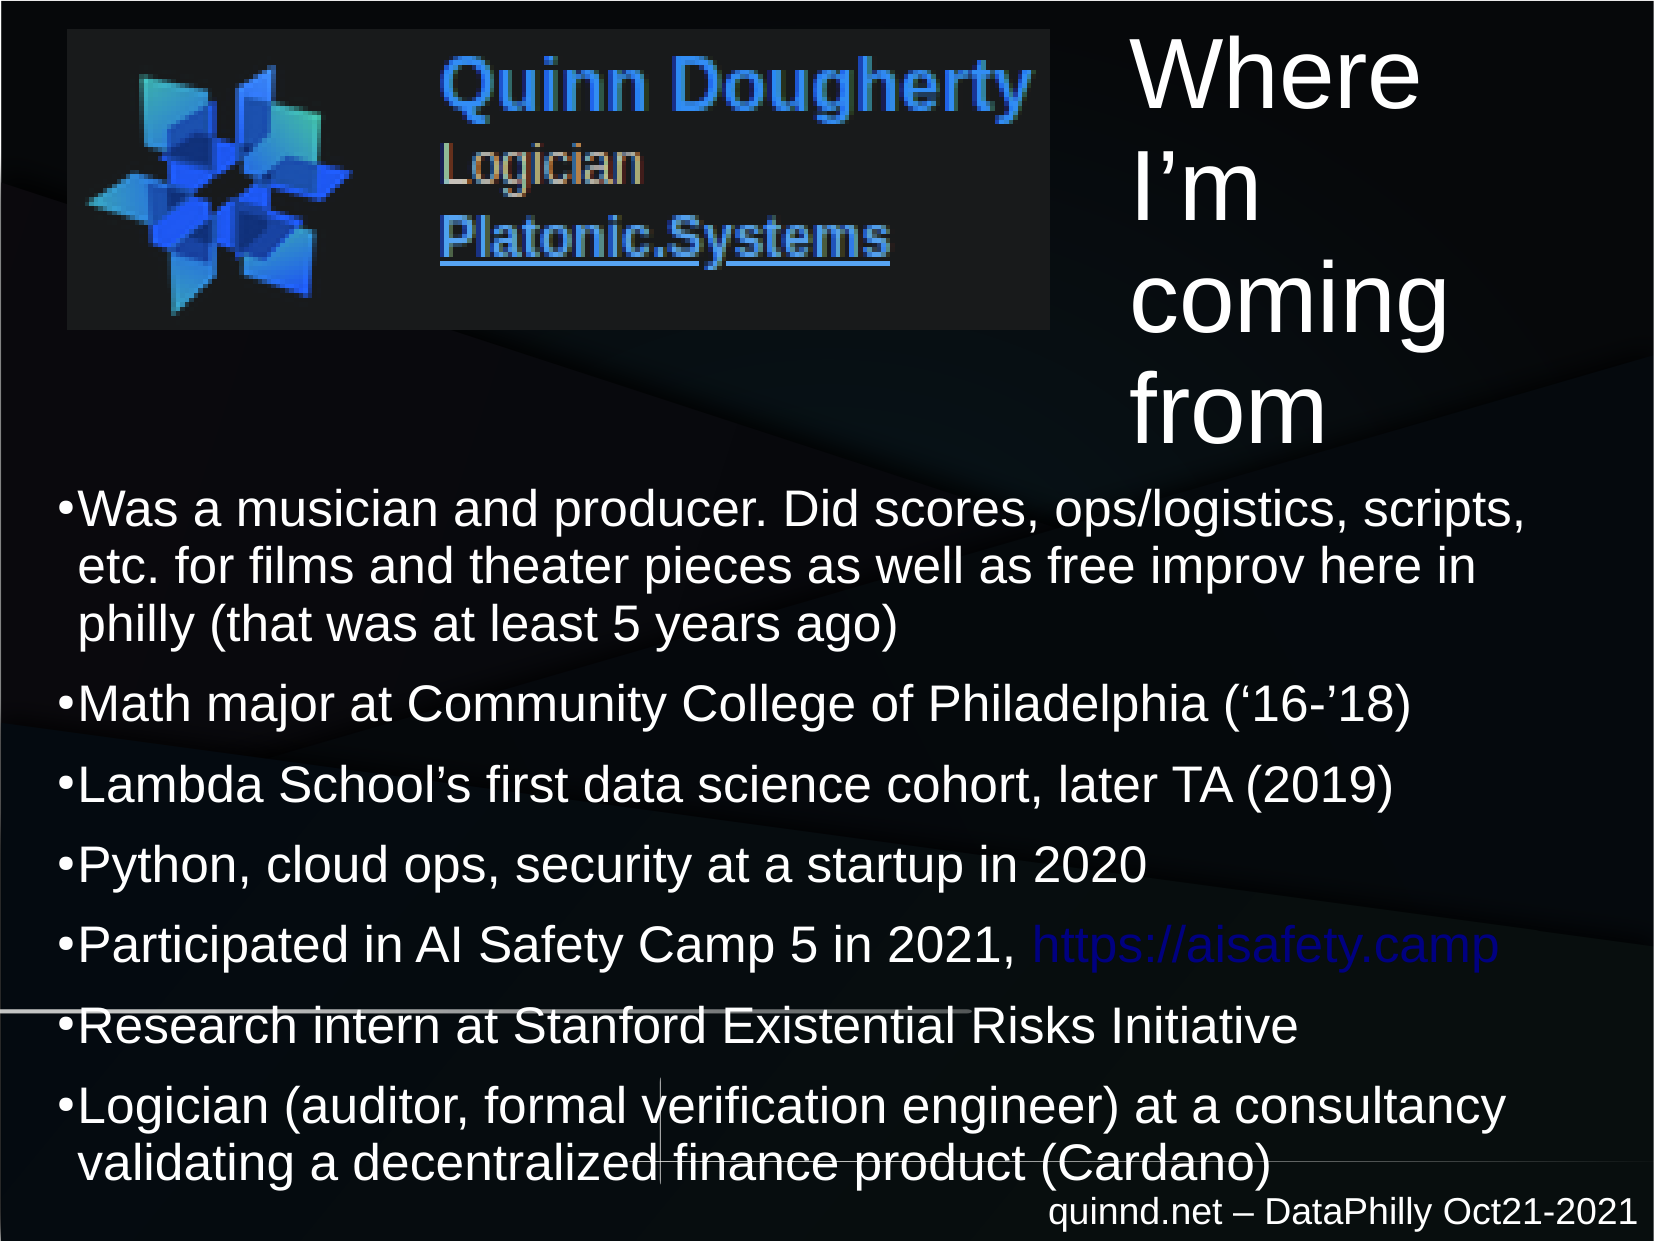

# Where I’m coming from
Was a musician and producer. Did scores, ops/logistics, scripts, etc. for films and theater pieces as well as free improv here in philly (that was at least 5 years ago)
Math major at Community College of Philadelphia (‘16-’18)
Lambda School’s first data science cohort, later TA (2019)
Python, cloud ops, security at a startup in 2020
Participated in AI Safety Camp 5 in 2021, https://aisafety.camp
Research intern at Stanford Existential Risks Initiative
Logician (auditor, formal verification engineer) at a consultancy validating a decentralized finance product (Cardano)